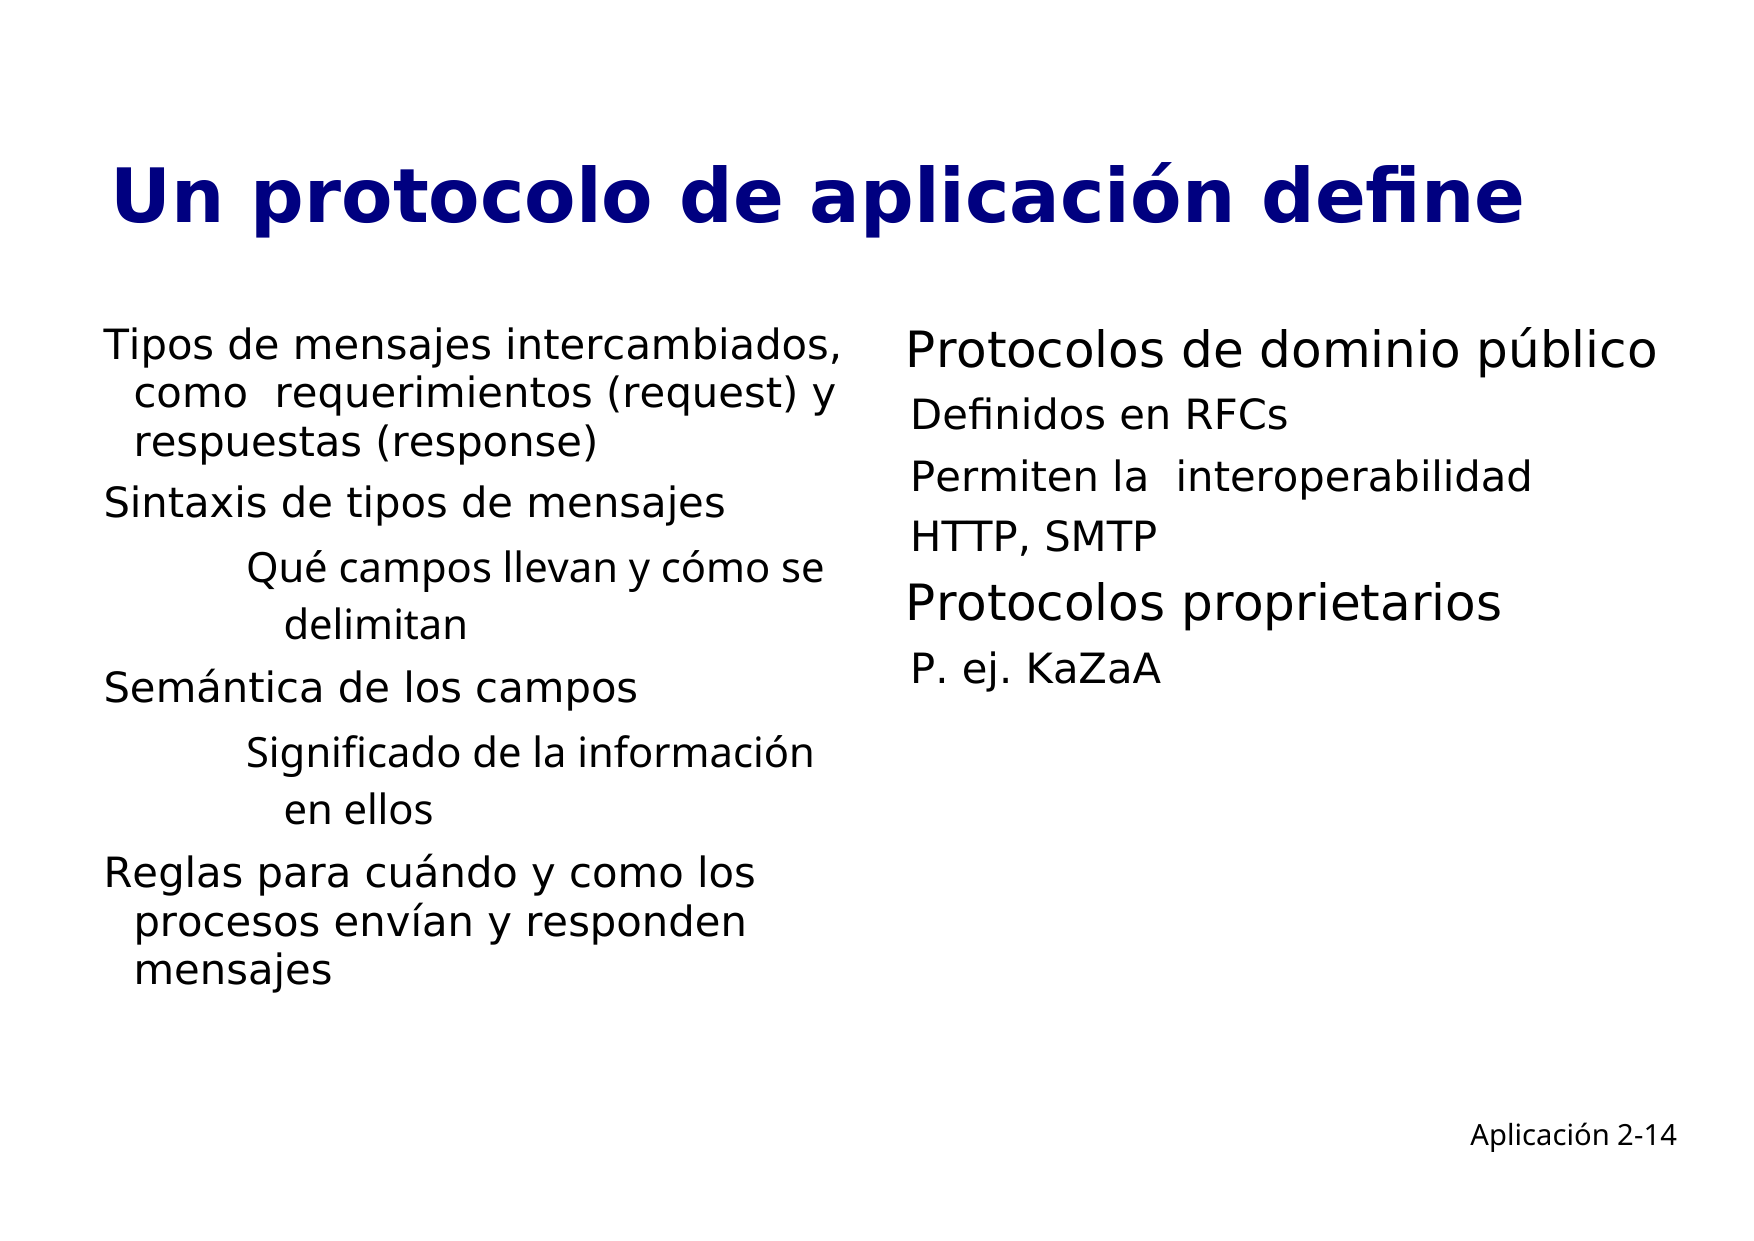

# Un protocolo de aplicación define
Tipos de mensajes intercambiados, como requerimientos (request) y respuestas (response)
Sintaxis de tipos de mensajes
Qué campos llevan y cómo se delimitan
Semántica de los campos
Significado de la información en ellos
Reglas para cuándo y como los procesos envían y responden mensajes
Protocolos de dominio público
Definidos en RFCs
Permiten la interoperabilidad
HTTP, SMTP
Protocolos proprietarios
P. ej. KaZaA